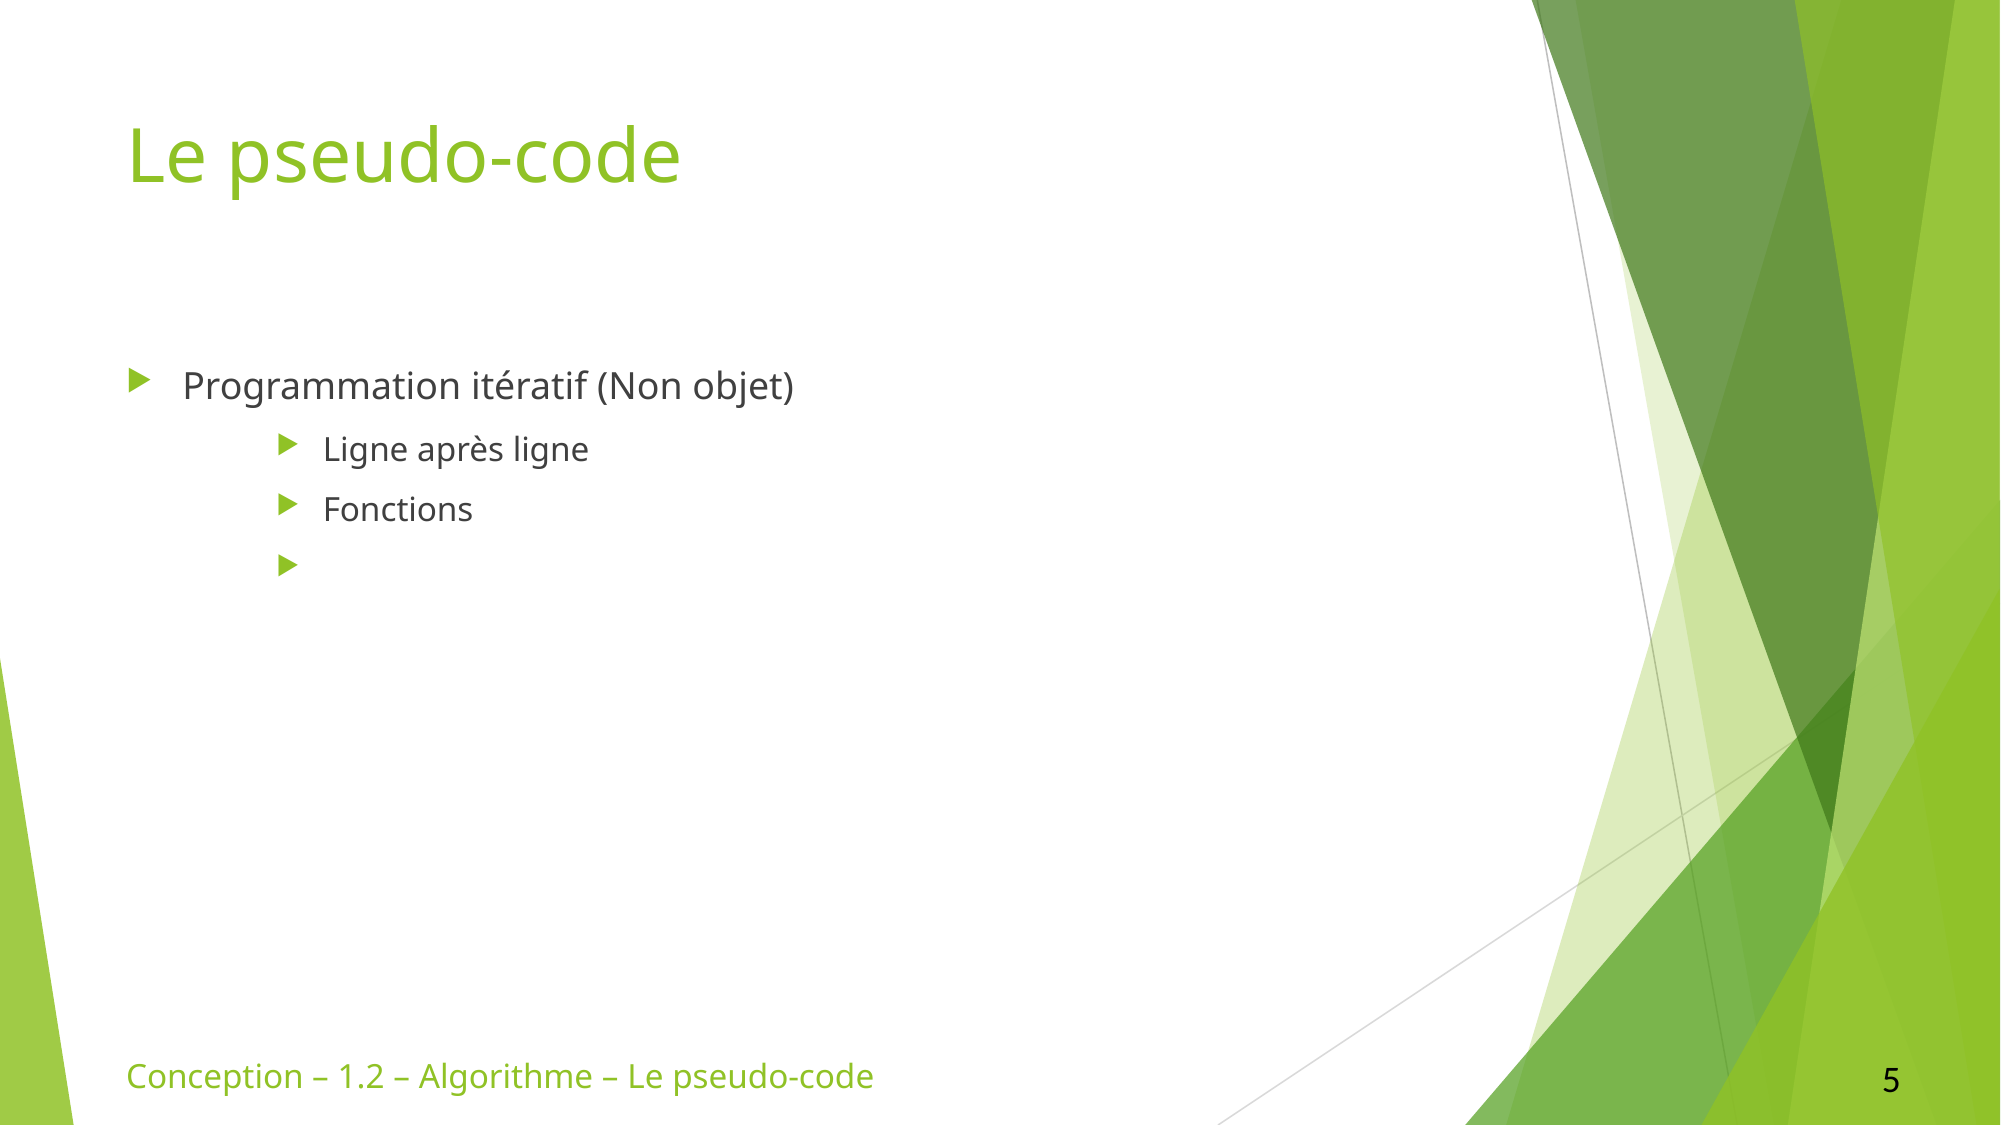

# Le pseudo-code
Programmation itératif (Non objet)
Ligne après ligne
Fonctions
Conception – 1.2 – Algorithme – Le pseudo-code